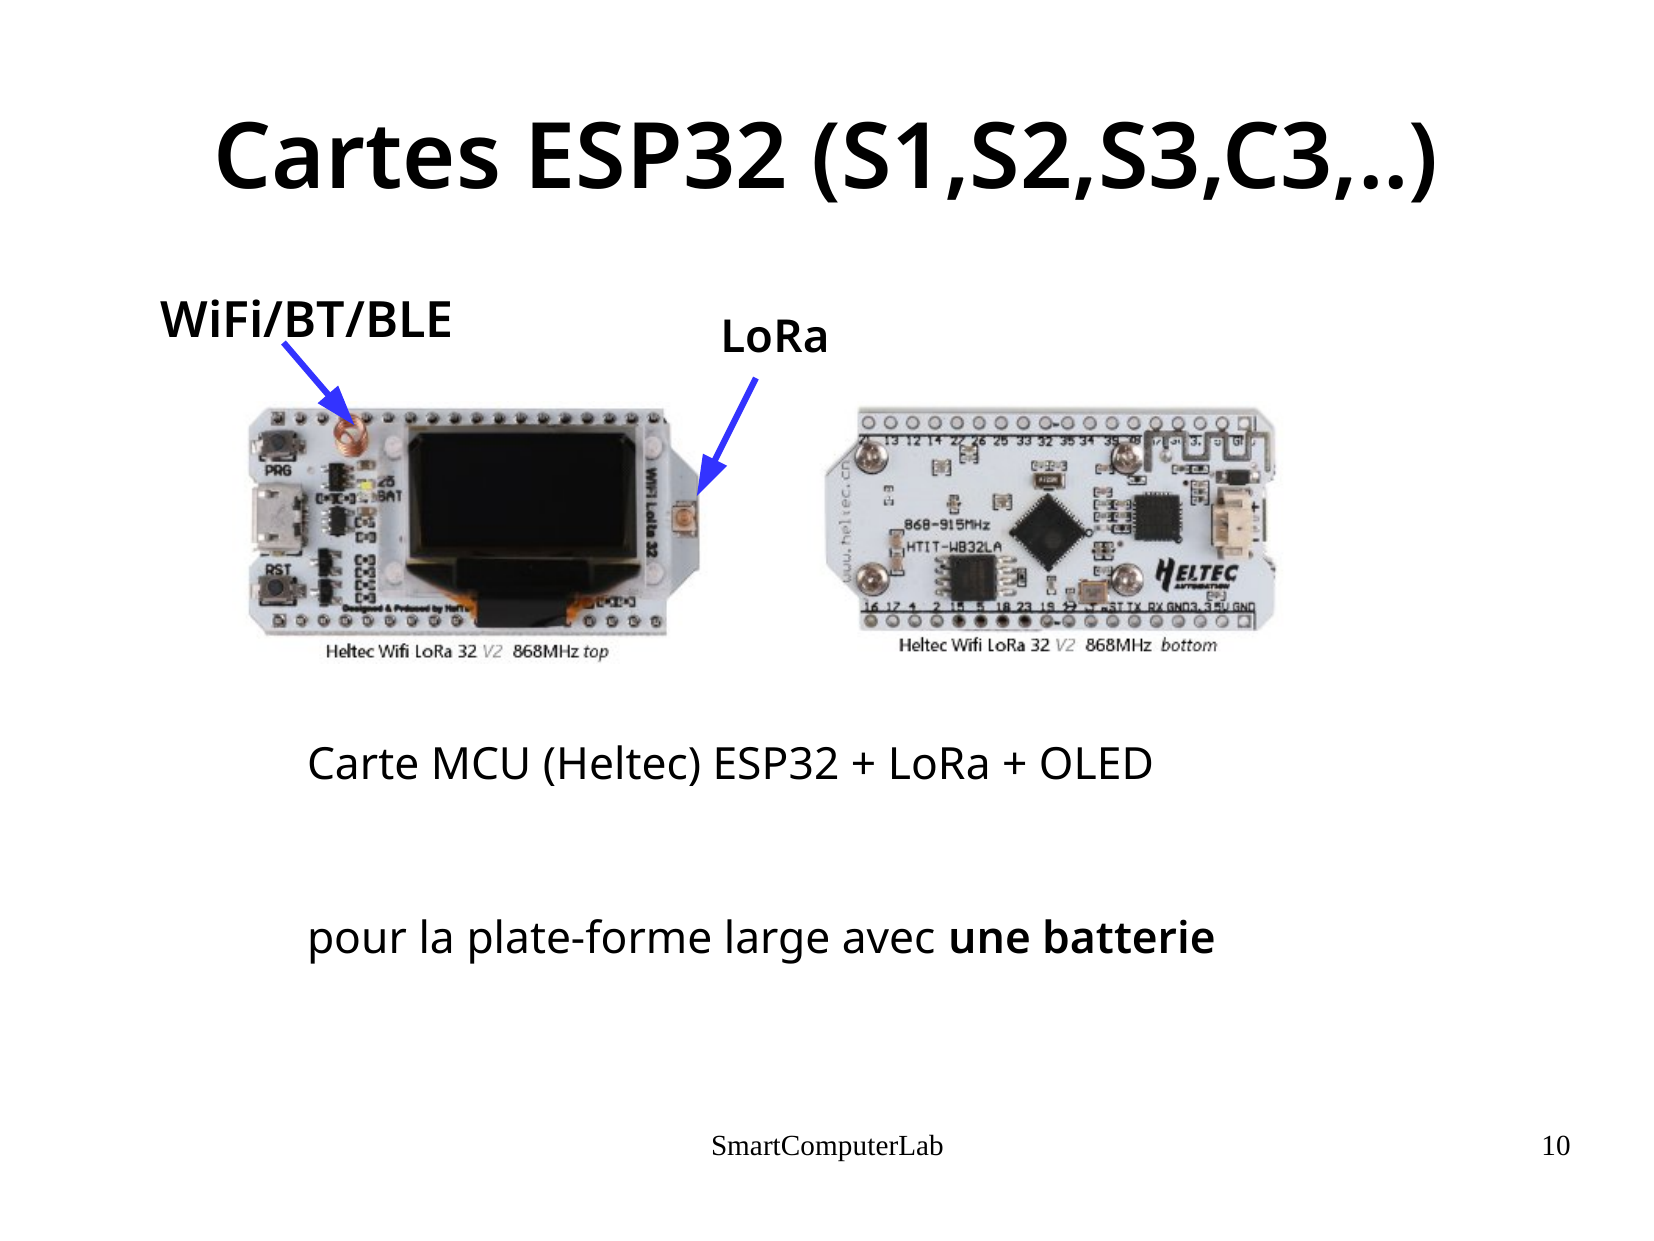

# Cartes ESP32 (S1,S2,S3,C3,..)
WiFi/BT/BLE
LoRa
Carte MCU (Heltec) ESP32 + LoRa + OLED
pour la plate-forme large avec une batterie
SmartComputerLab
10